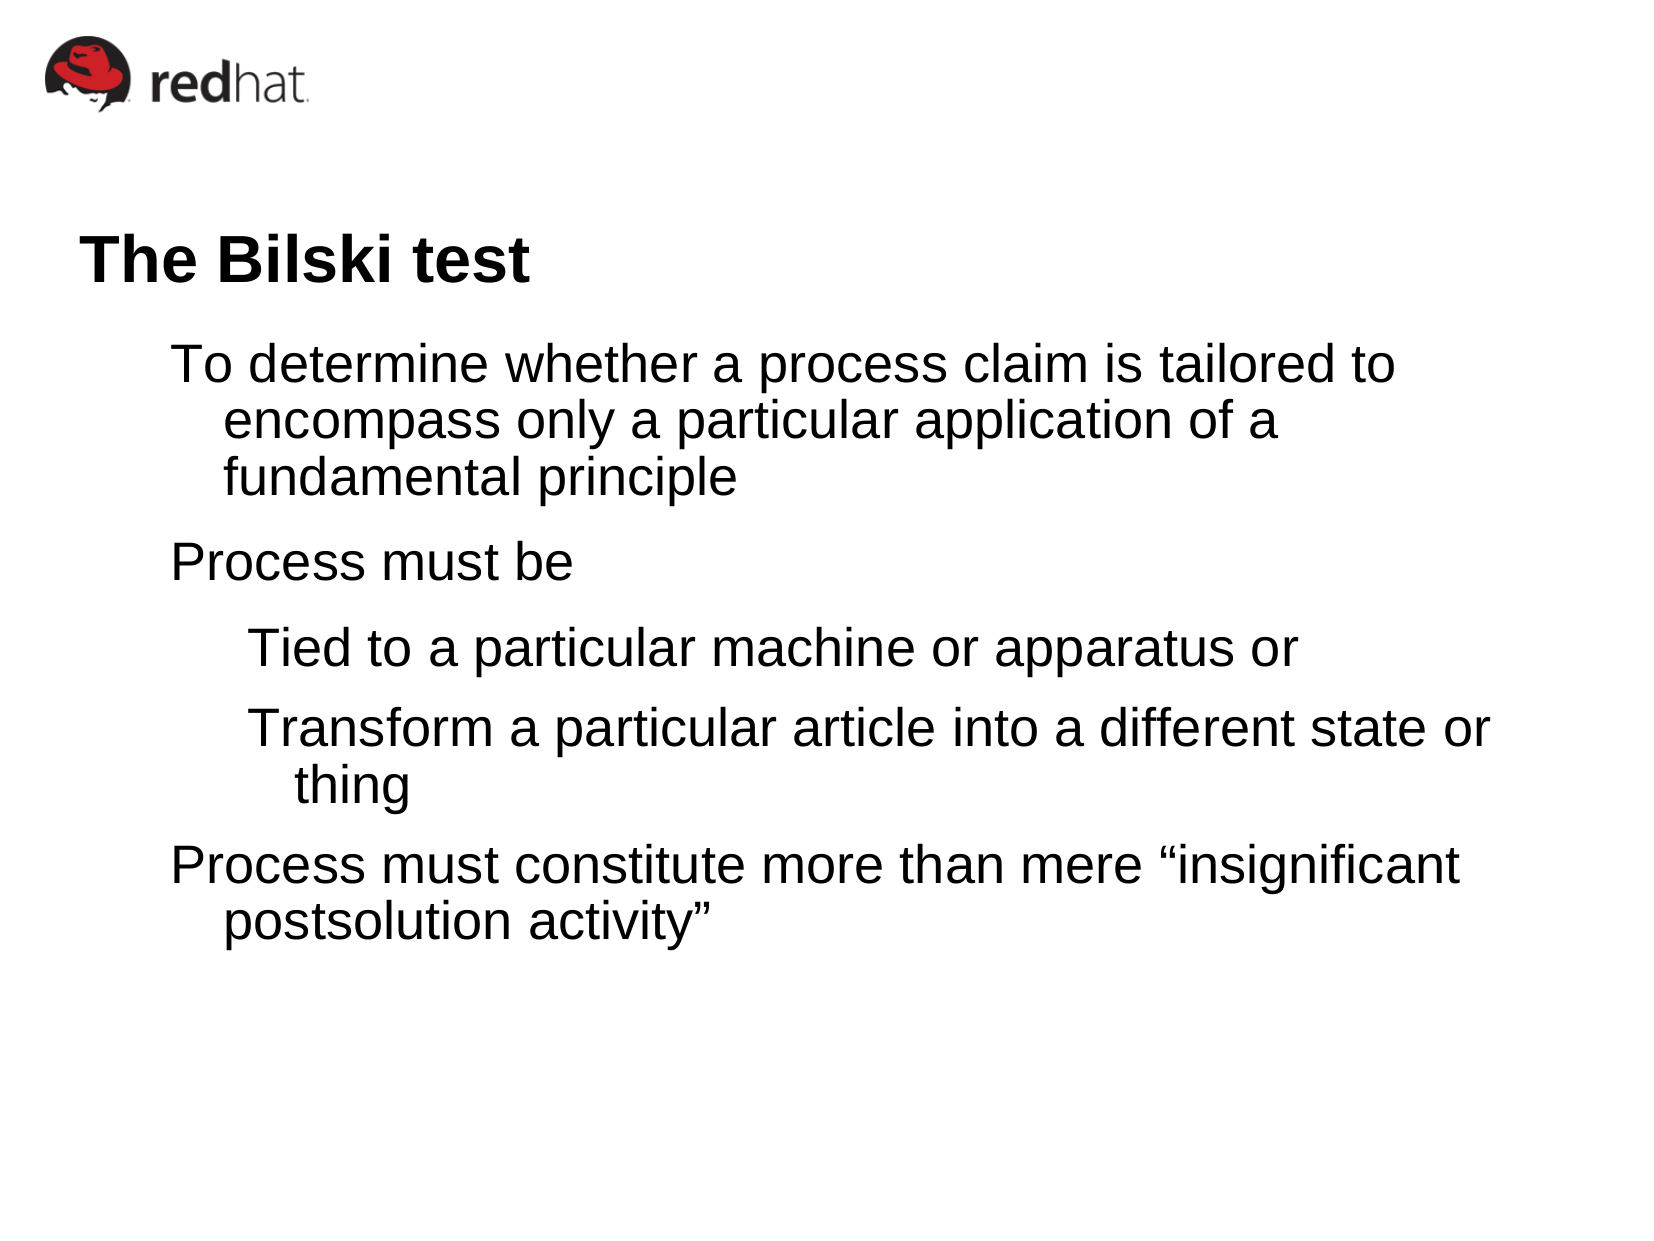

# The Bilski test
To determine whether a process claim is tailored to encompass only a particular application of a fundamental principle
Process must be
Tied to a particular machine or apparatus or
Transform a particular article into a different state or thing
Process must constitute more than mere “insignificant postsolution activity”